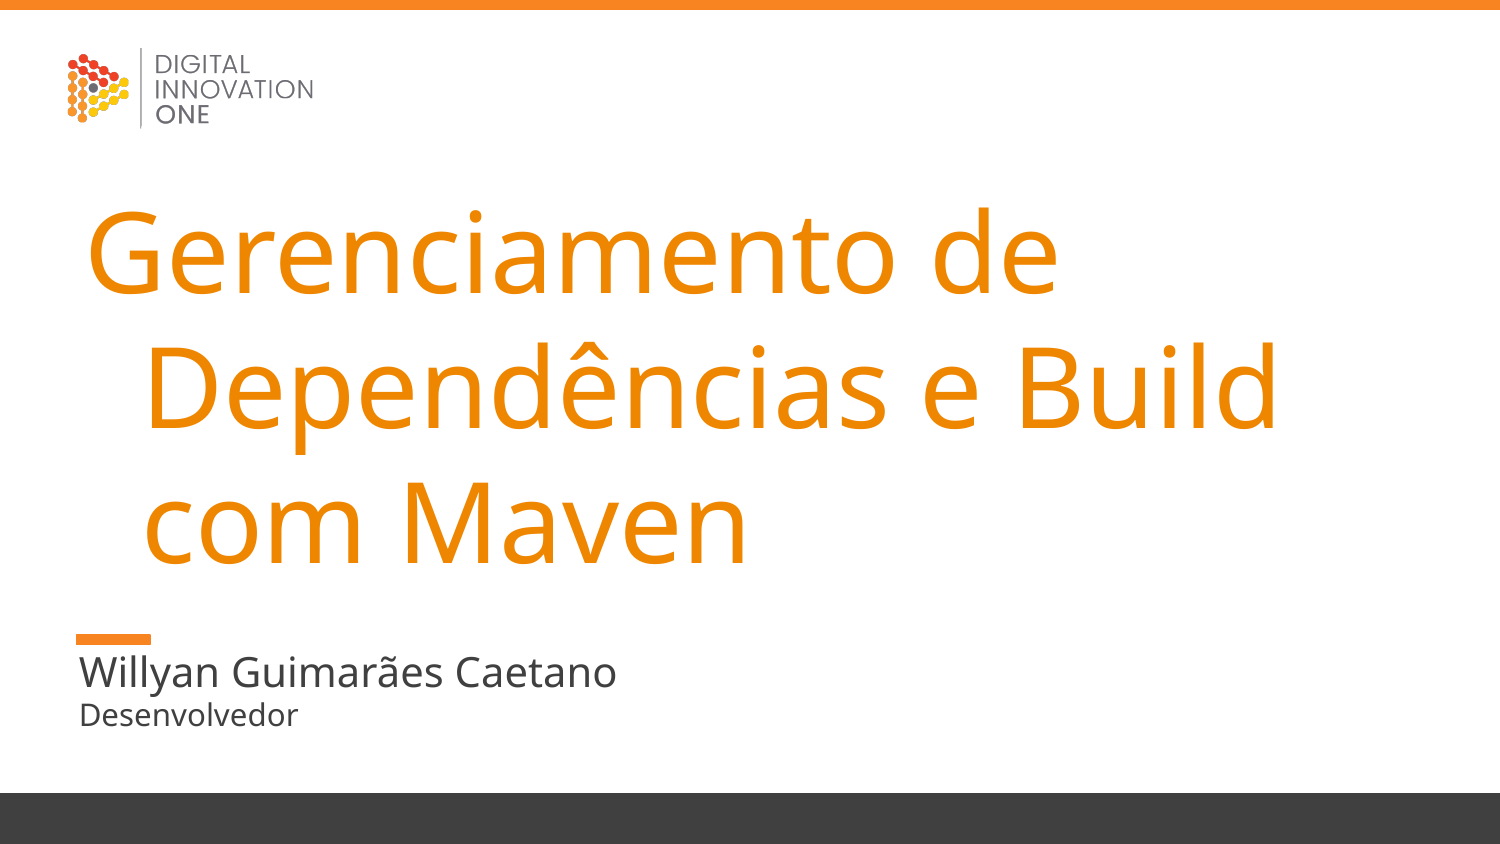

Gerenciamento de Dependências e Build com Maven
# Willyan Guimarães Caetano Desenvolvedor